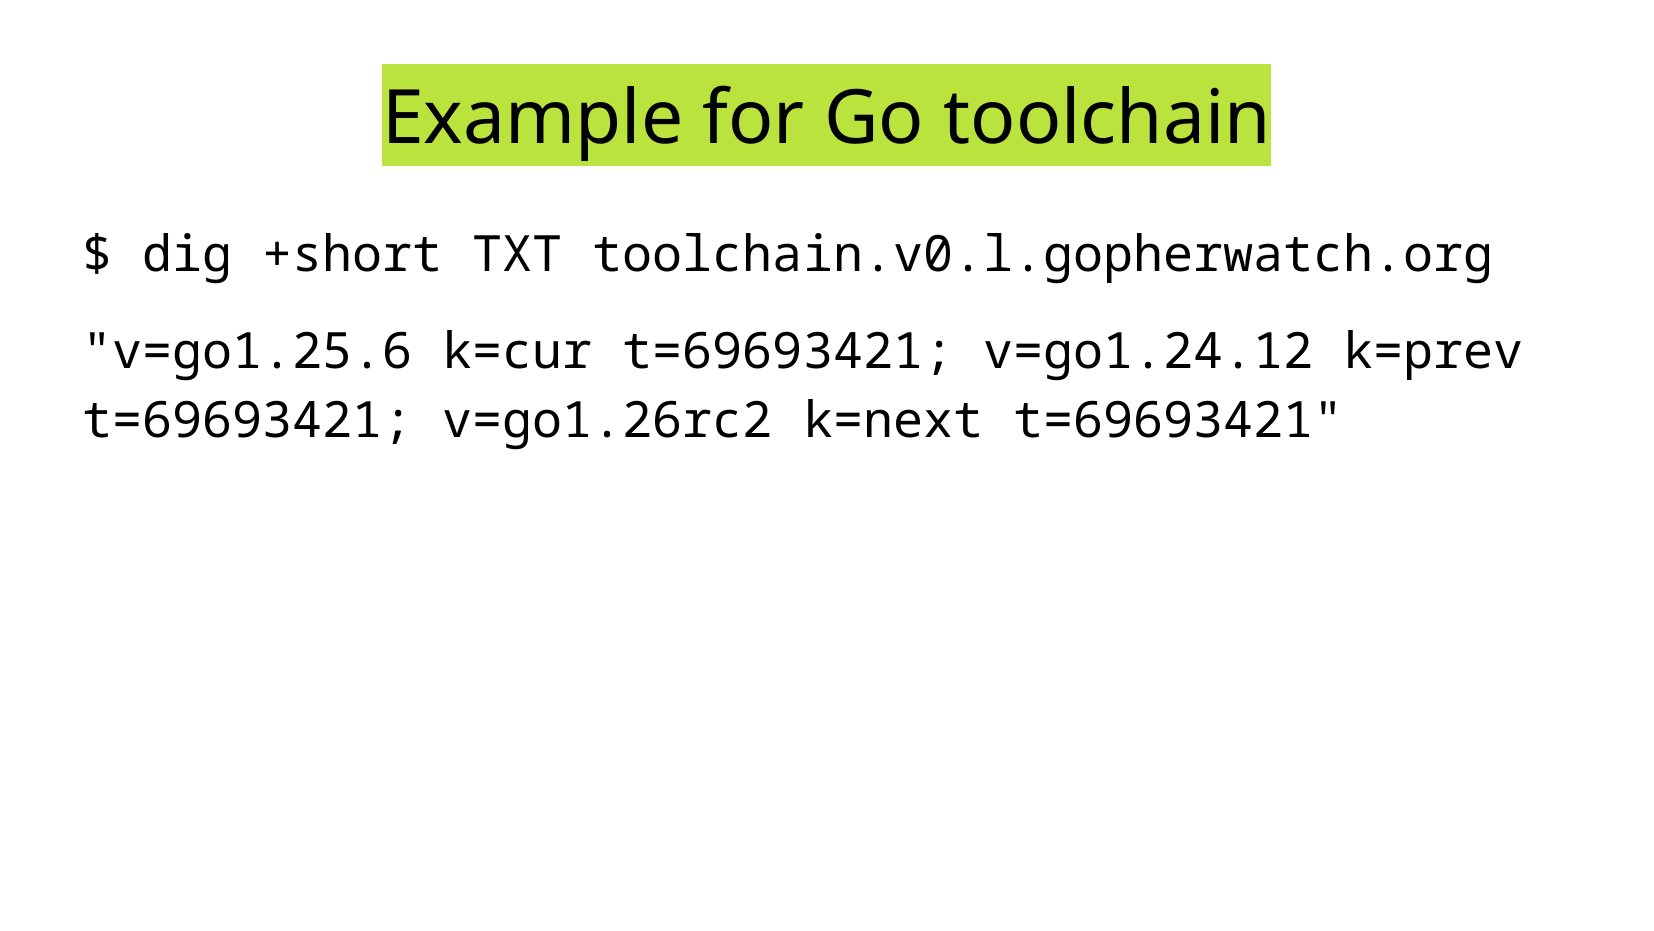

# Example for Go toolchain
$ dig +short TXT toolchain.v0.l.gopherwatch.org
"v=go1.25.6 k=cur t=69693421; v=go1.24.12 k=prev t=69693421; v=go1.26rc2 k=next t=69693421"